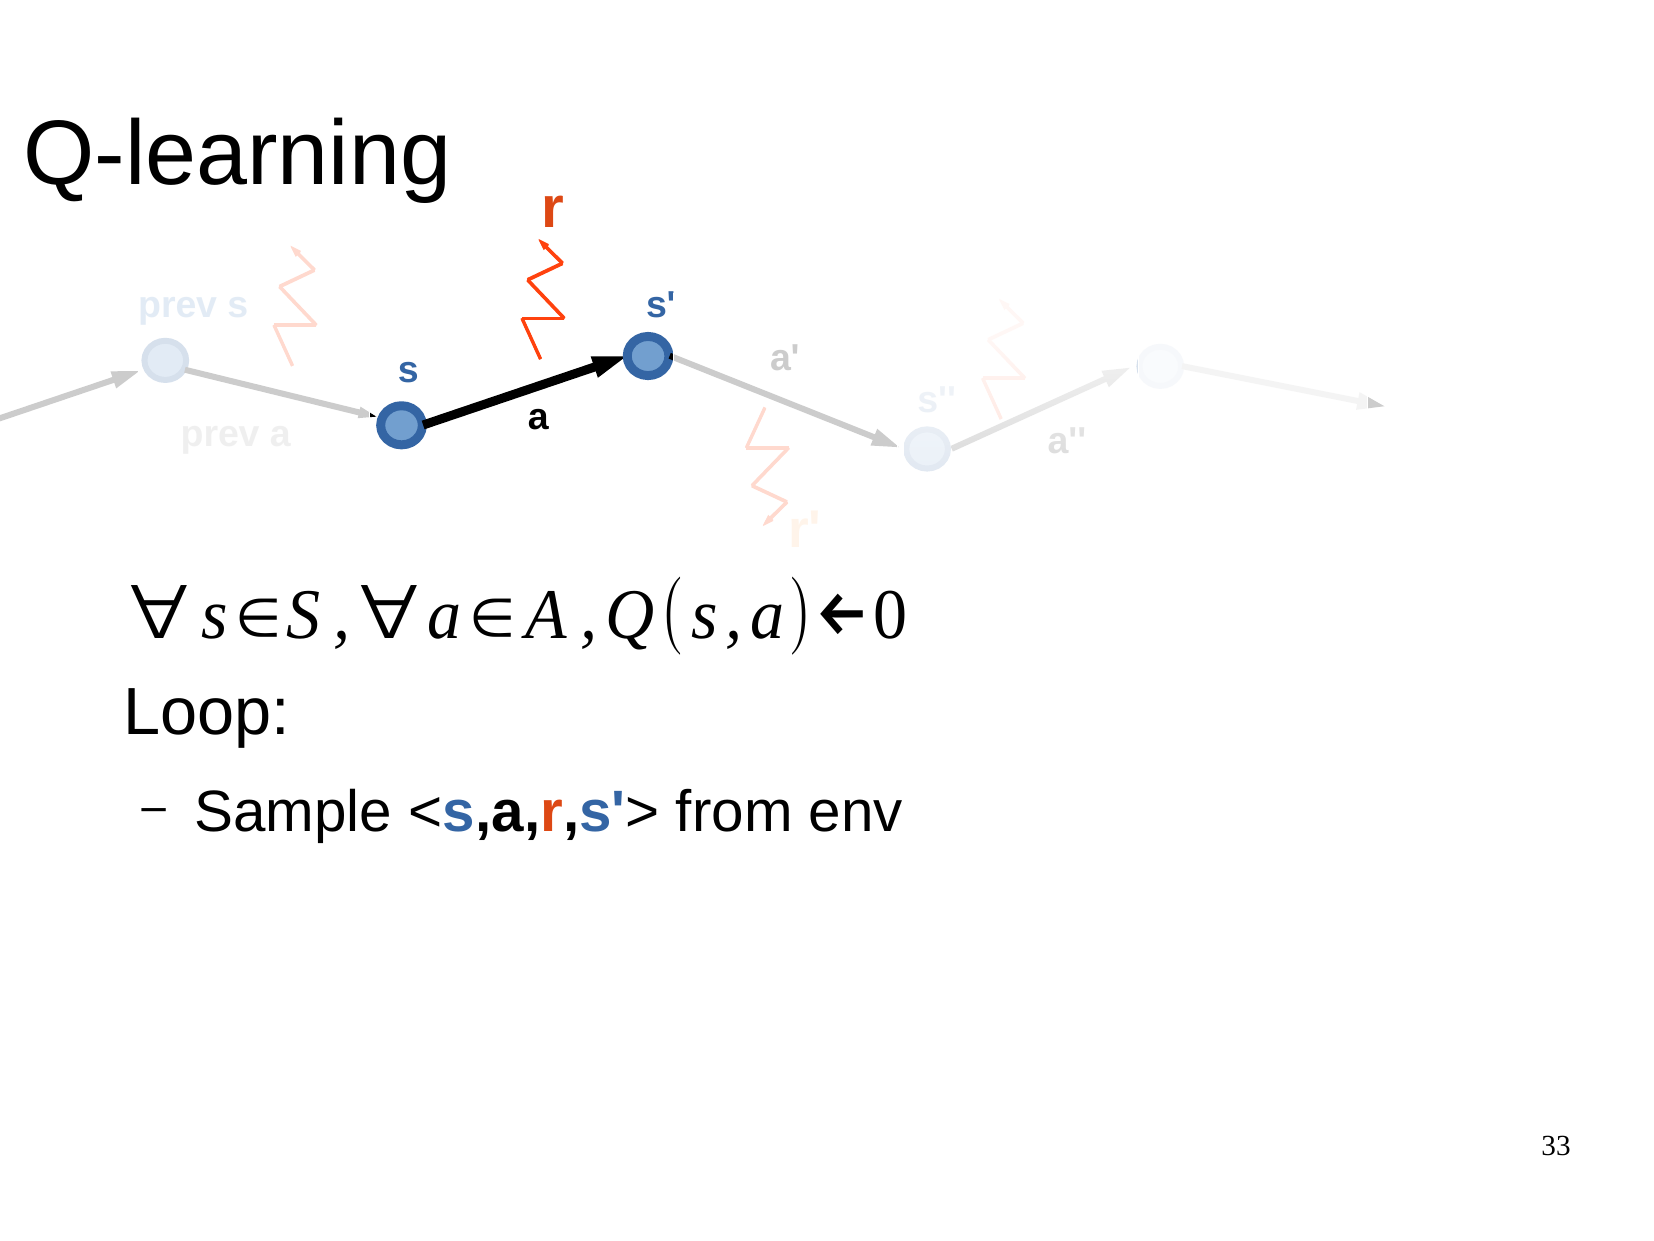

# Q-learning
r
prev s
s'
a'
s
s''
a
prev a
a''
r'
Loop:
Sample <s,a,r,s'> from env
33